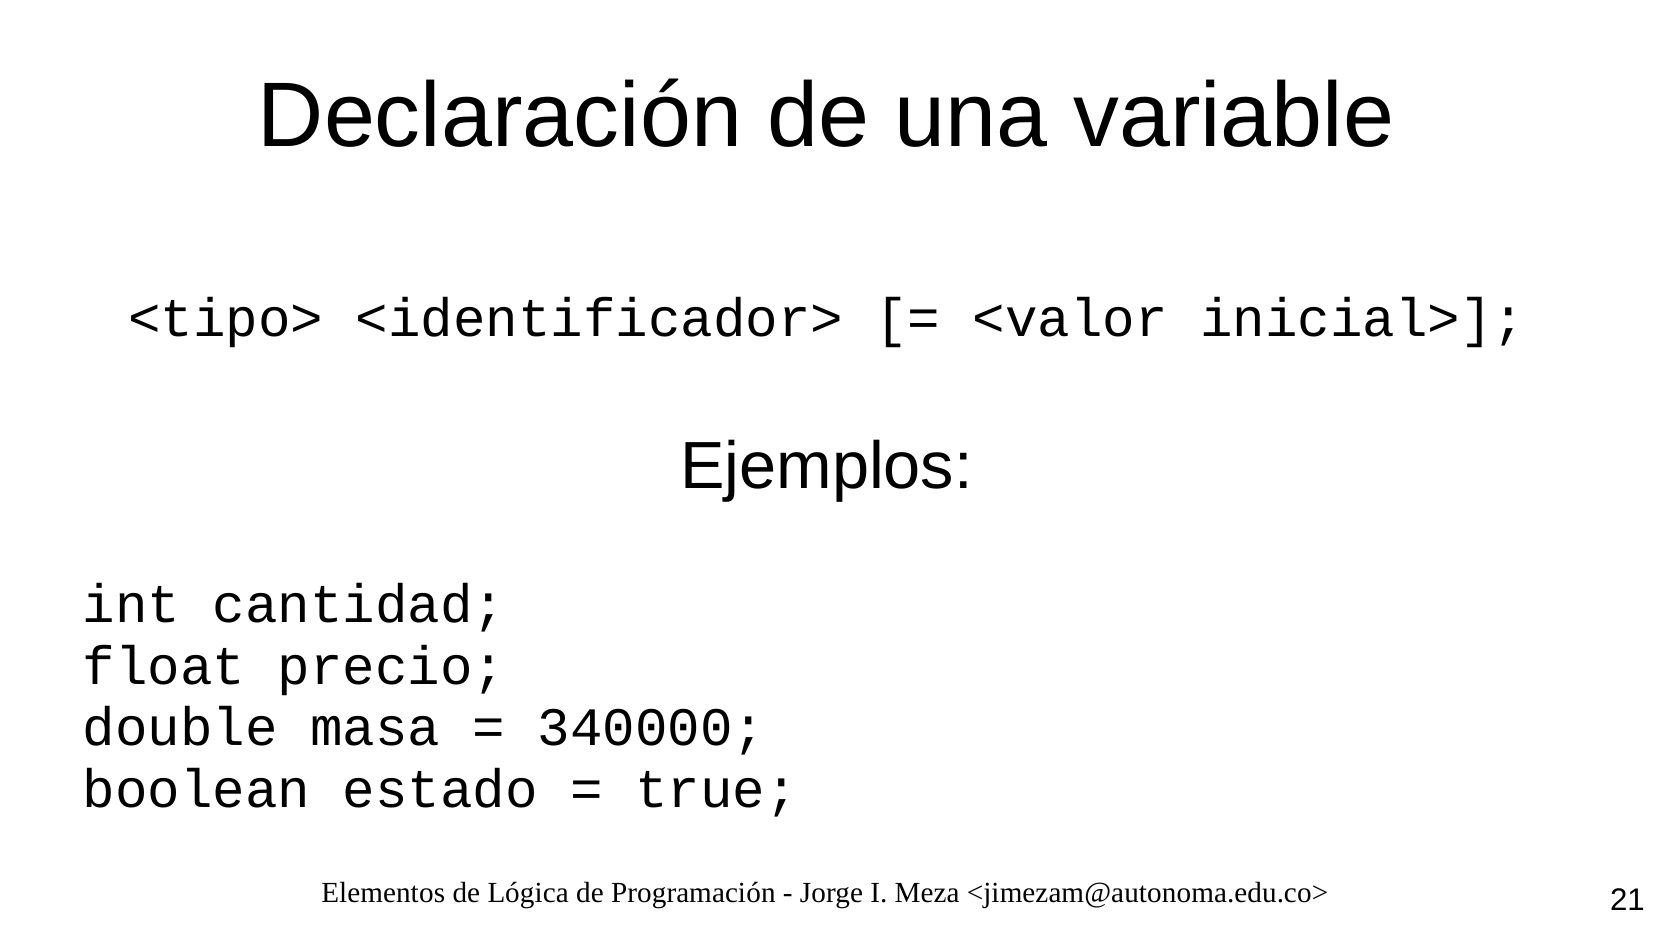

# Declaración de una variable
<tipo> <identificador> [= <valor inicial>];
Ejemplos:
int cantidad;
float precio;
double masa = 340000;
boolean estado = true;
Elementos de Lógica de Programación - Jorge I. Meza <jimezam@autonoma.edu.co>